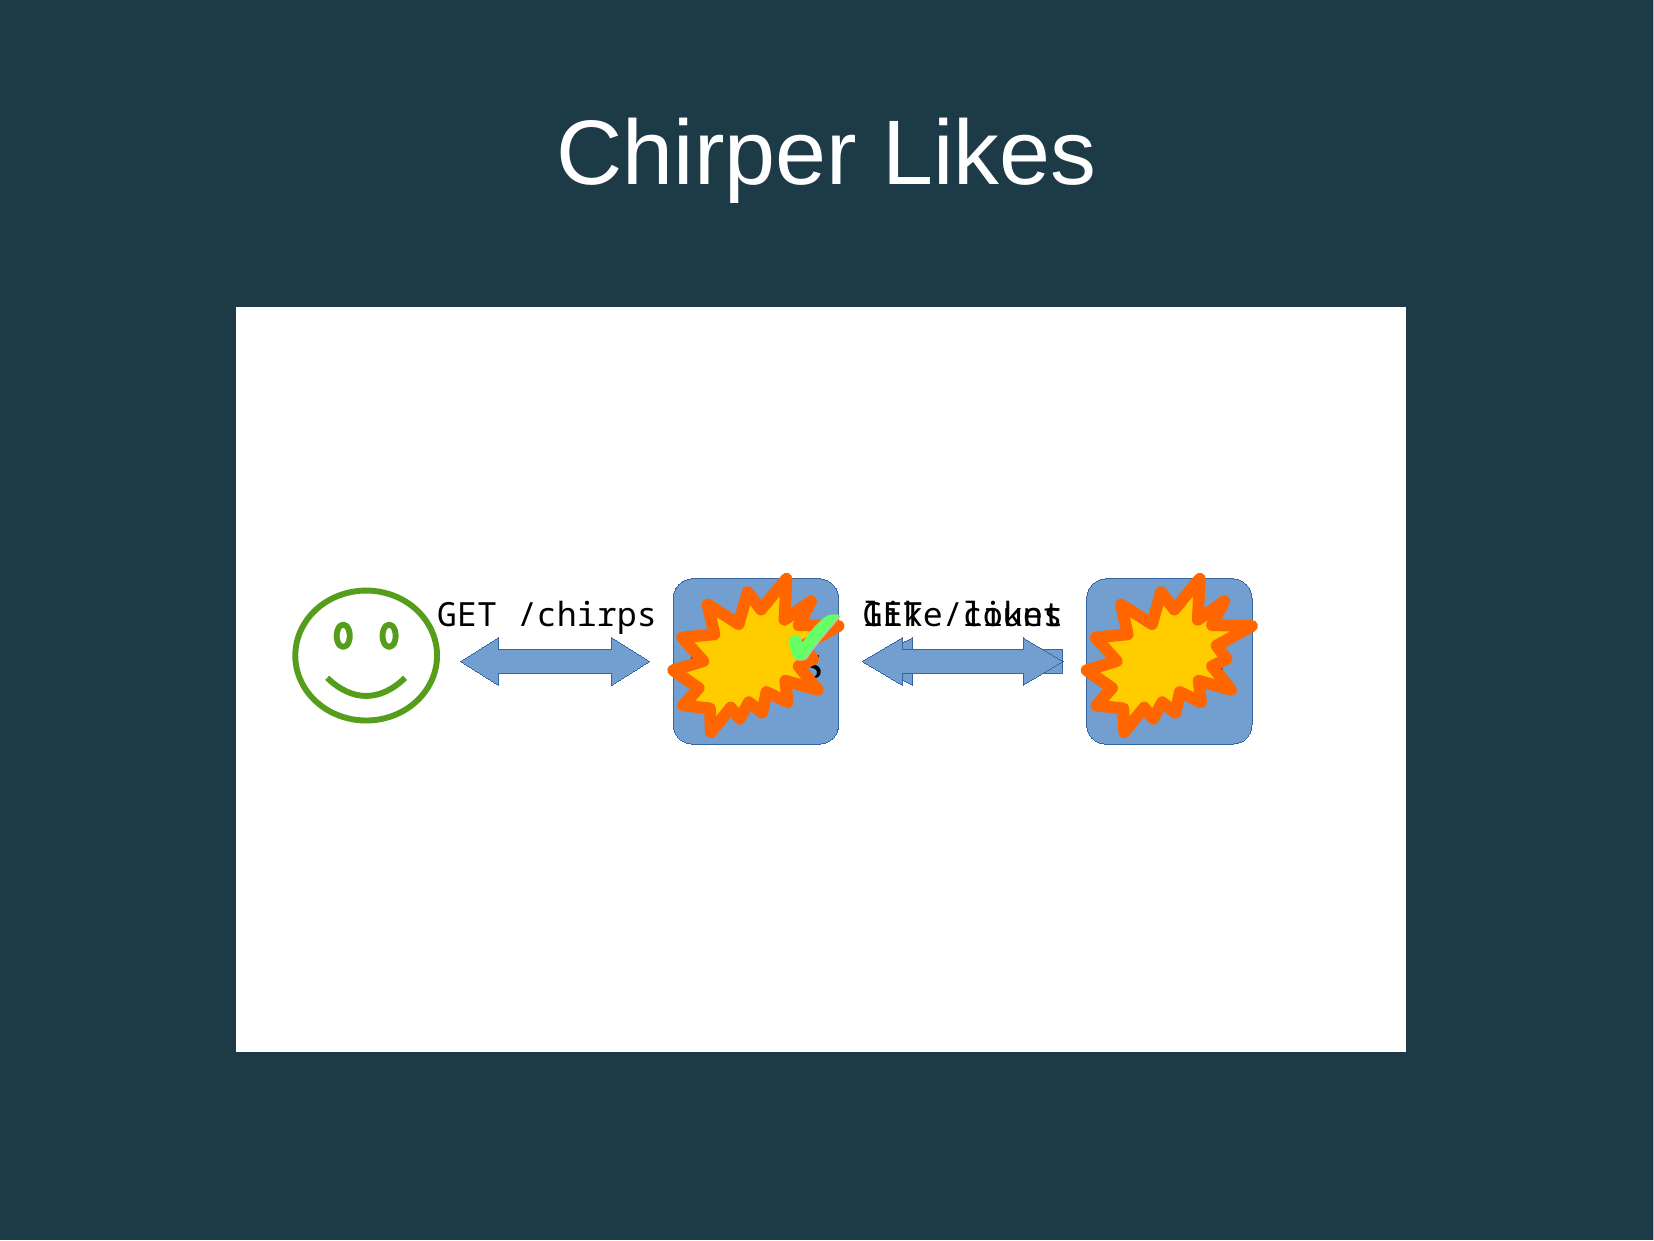

# Chirper Likes
Chirps
✔
Likes
GET /chirps
GET /likes
like count